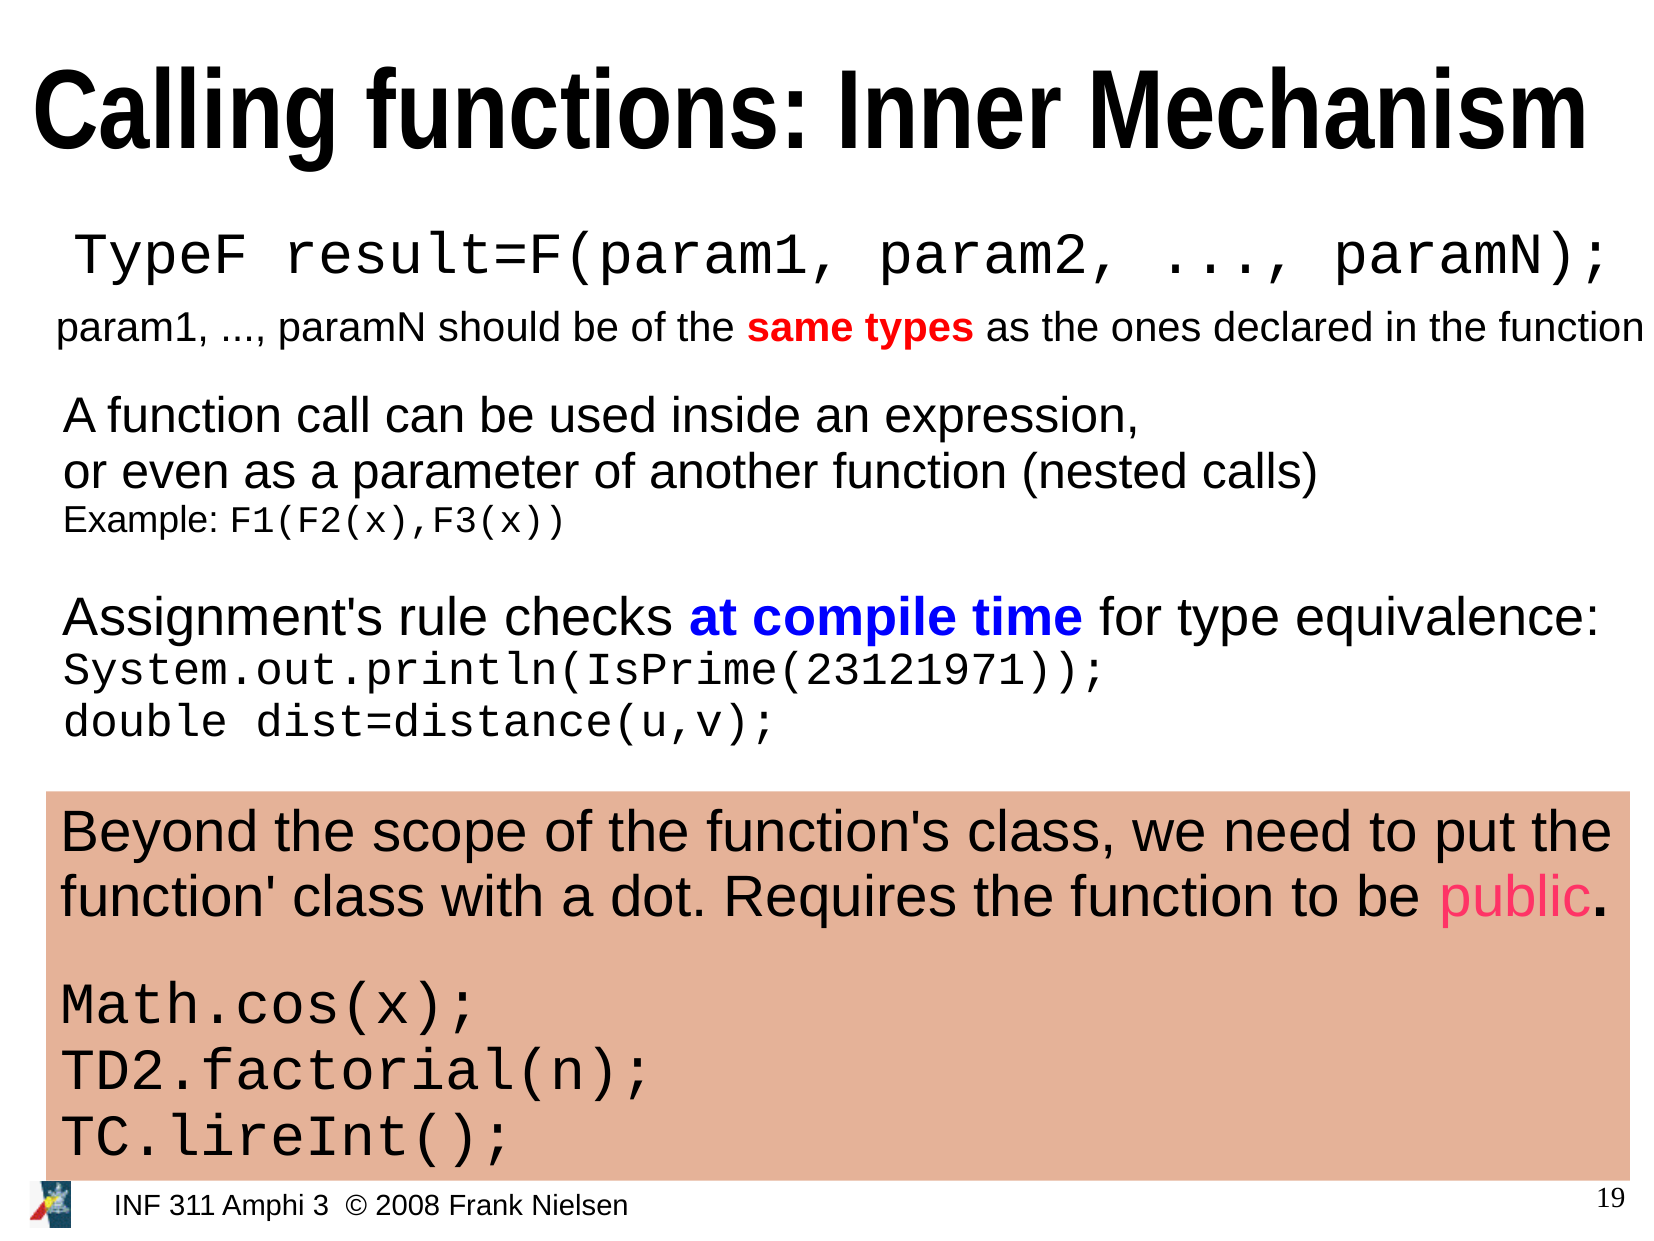

Calling functions: Inner Mechanism
TypeF result=F(param1, param2, ..., paramN);
 param1, ..., paramN should be of the same types as the ones declared in the function
A function call can be used inside an expression,
or even as a parameter of another function (nested calls)
Example: F1(F2(x),F3(x))
Assignment's rule checks at compile time for type equivalence:
System.out.println(IsPrime(23121971));
double dist=distance(u,v);
Beyond the scope of the function's class, we need to put the
function' class with a dot. Requires the function to be public.
Math.cos(x);
TD2.factorial(n);
TC.lireInt();